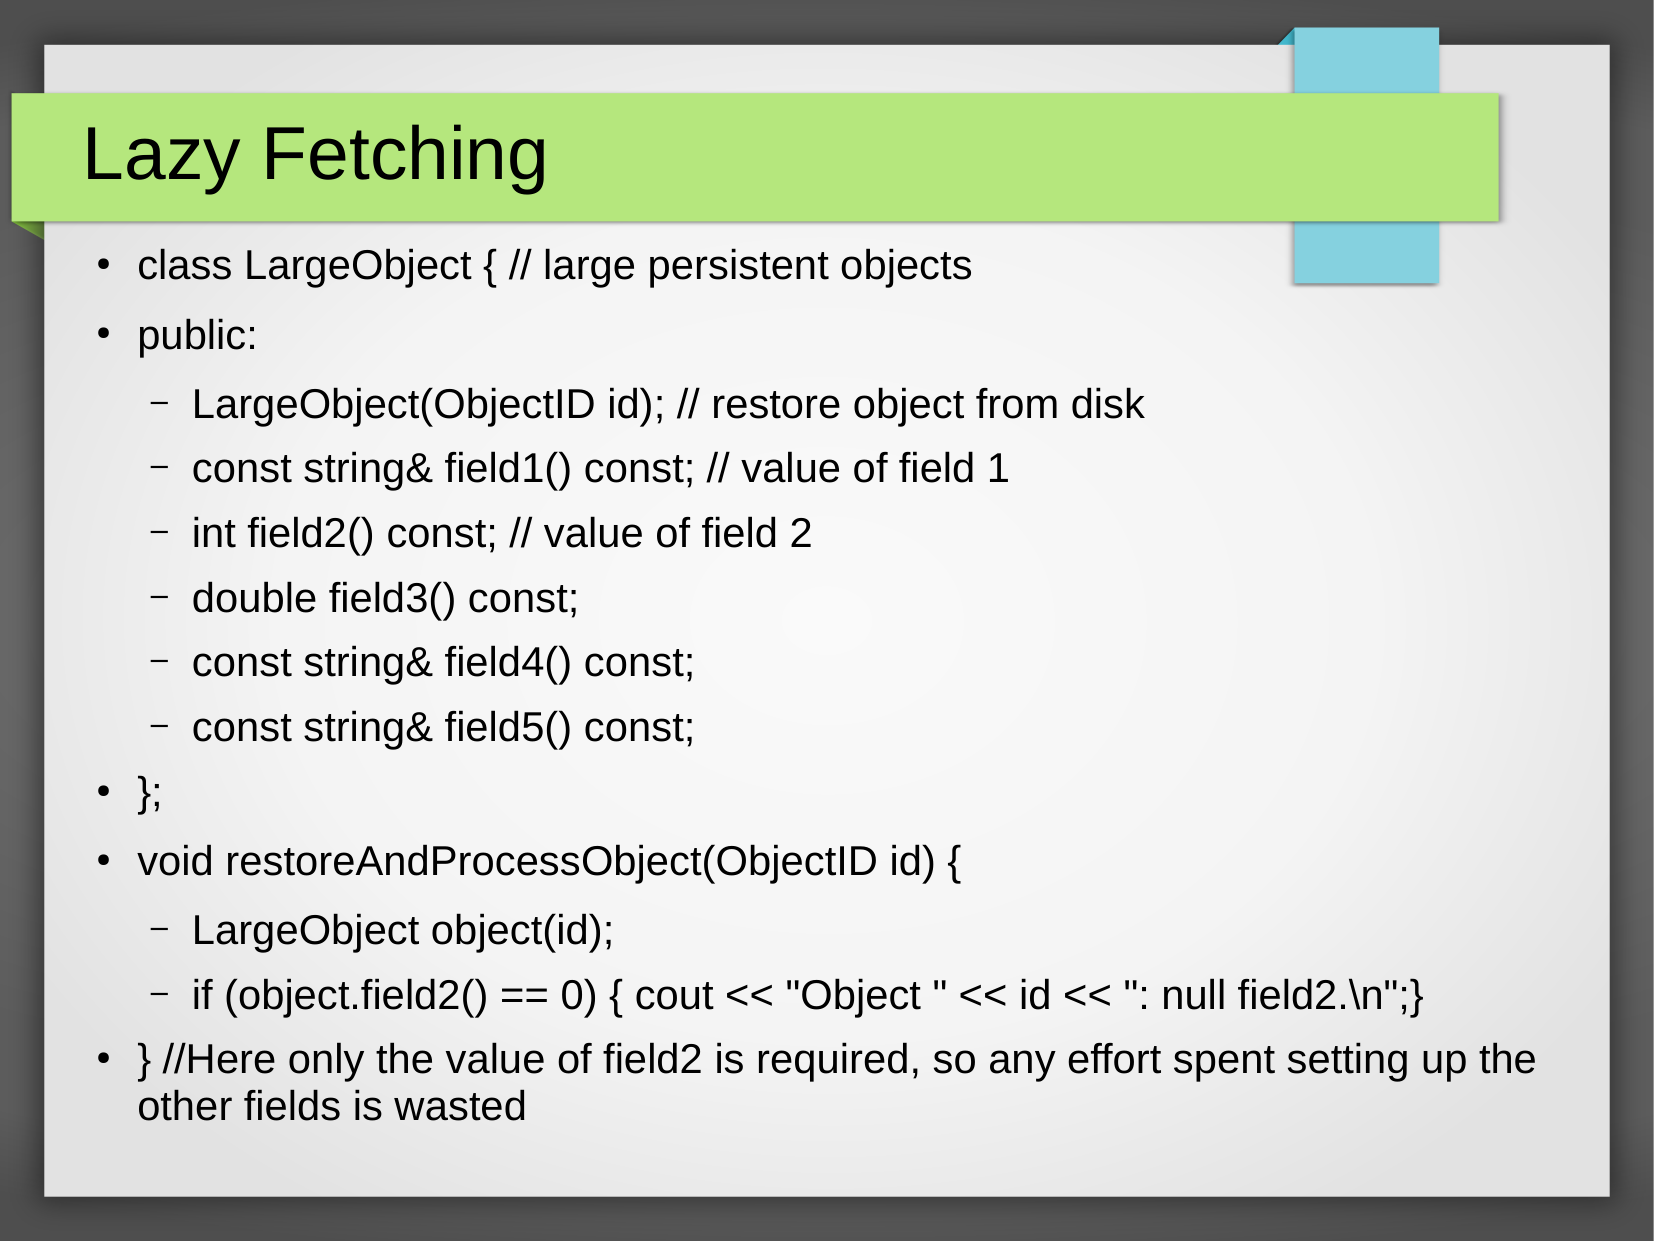

# Lazy Fetching
class LargeObject { // large persistent objects
public:
LargeObject(ObjectID id); // restore object from disk
const string& field1() const; // value of field 1
int field2() const; // value of field 2
double field3() const;
const string& field4() const;
const string& field5() const;
};
void restoreAndProcessObject(ObjectID id) {
LargeObject object(id);
if (object.field2() == 0) { cout << "Object " << id << ": null field2.\n";}
} //Here only the value of field2 is required, so any effort spent setting up the other fields is wasted